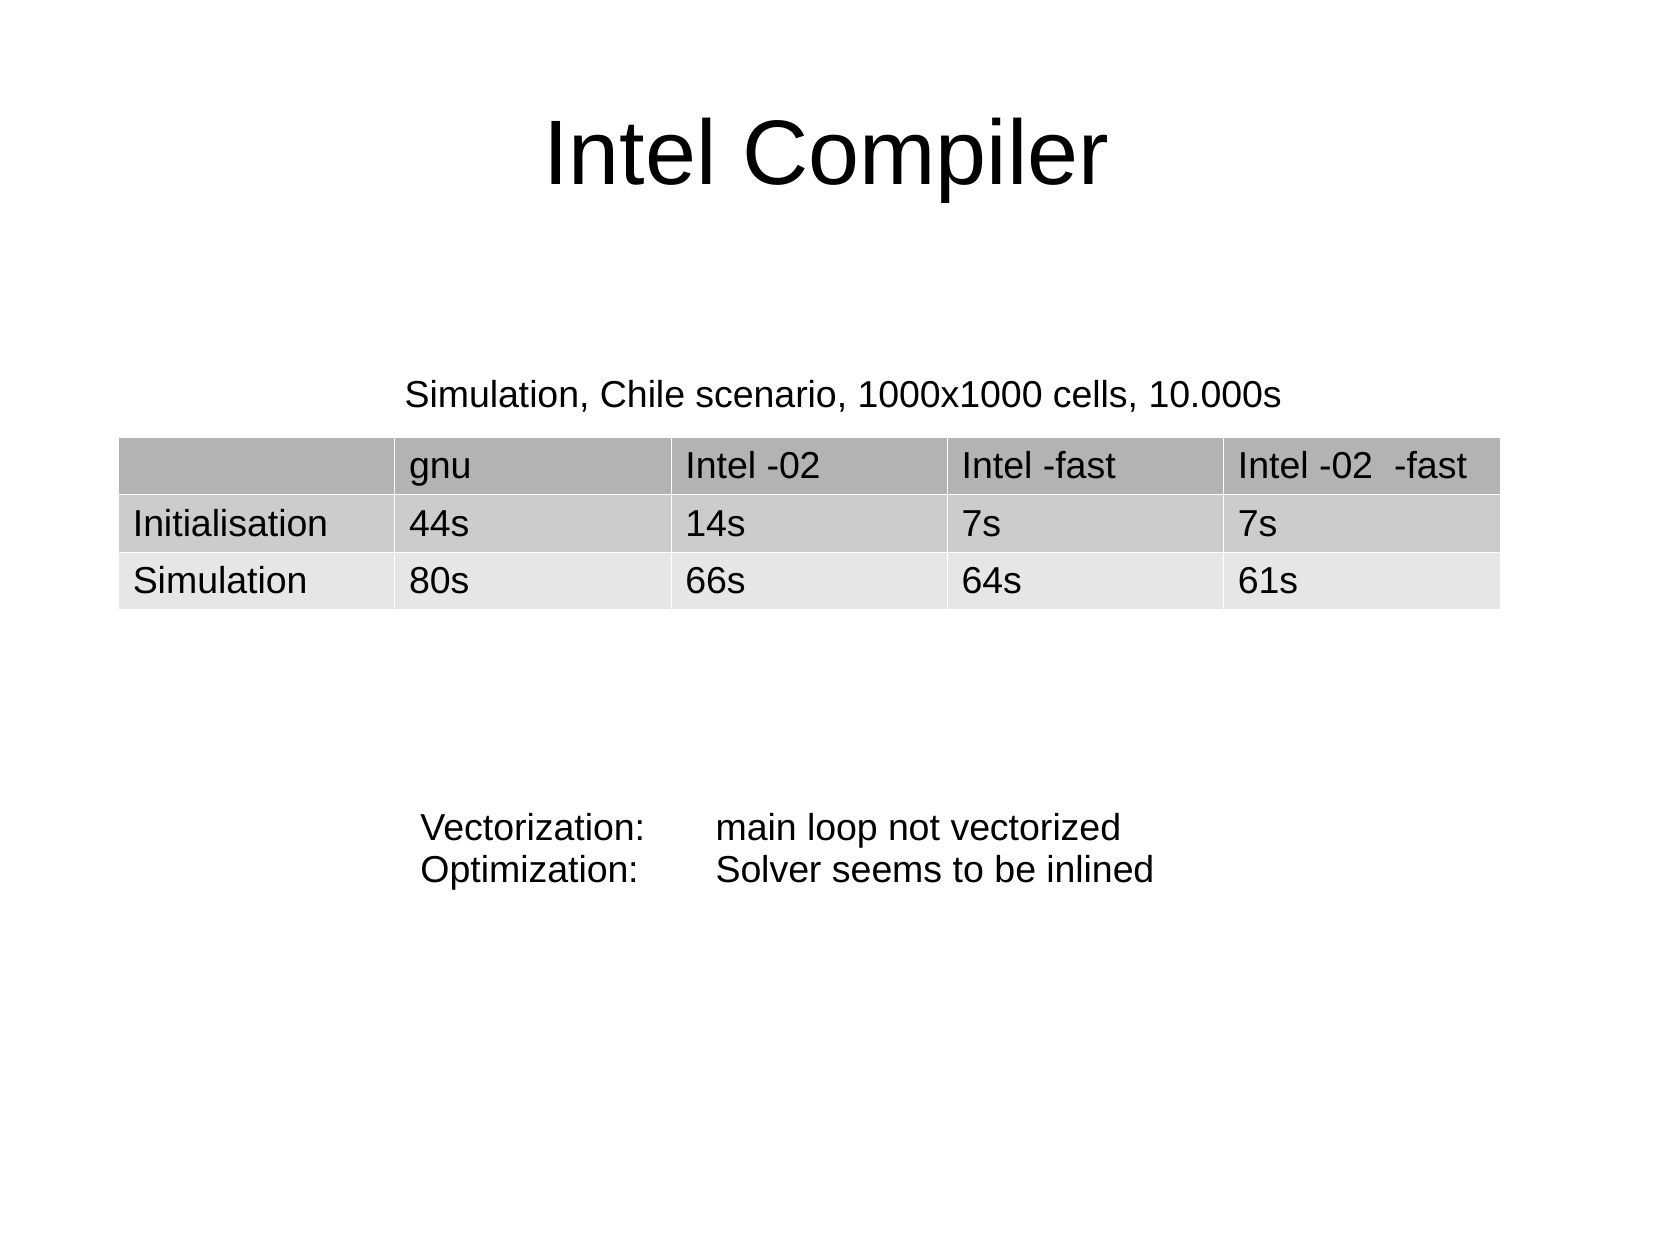

# Intel Compiler
Simulation, Chile scenario, 1000x1000 cells, 10.000s
| | gnu | Intel -02 | Intel -fast | Intel -02 -fast |
| --- | --- | --- | --- | --- |
| Initialisation | 44s | 14s | 7s | 7s |
| Simulation | 80s | 66s | 64s | 61s |
Vectorization:	main loop not vectorized
Optimization:		Solver seems to be inlined